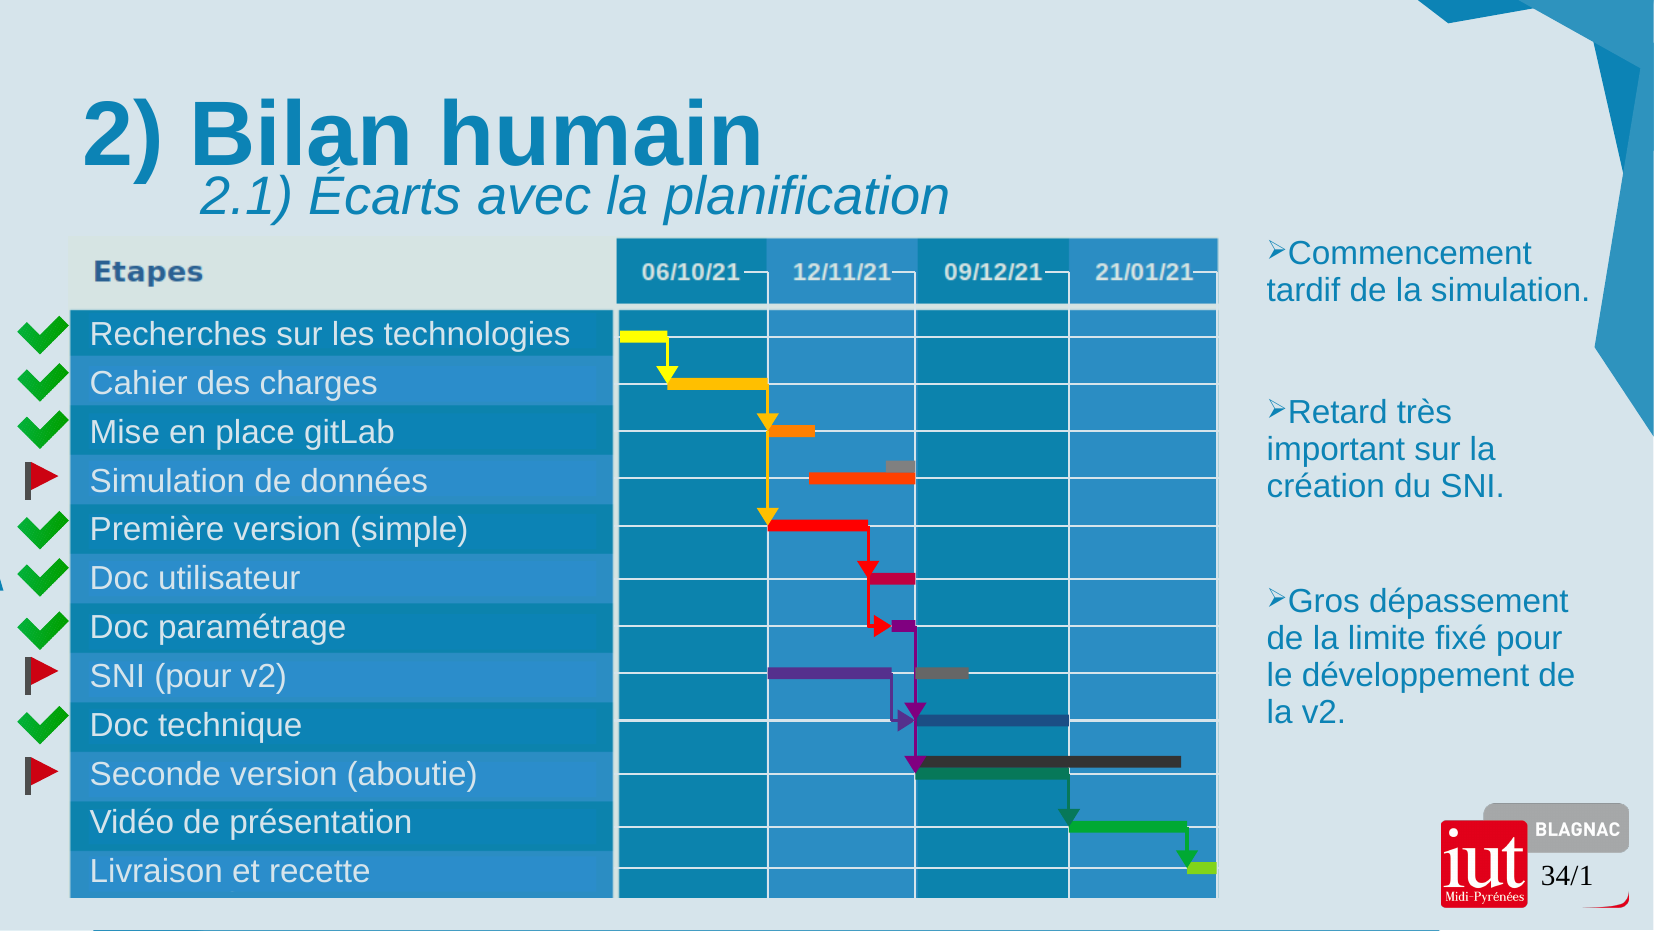

# 2) Bilan humain
2.1) Écarts avec la planification
Commencement tardif de la simulation.
Recherches sur les technologies
Cahier des charges
Mise en place gitLab
Simulation de données
Première version (simple)
Doc utilisateur
Doc paramétrage
SNI (pour v2)
Doc technique
Seconde version (aboutie)
Vidéo de présentation
Livraison et recette
Retard très important sur la création du SNI.
Gros dépassement de la limite fixé pour le développement de la v2.
34